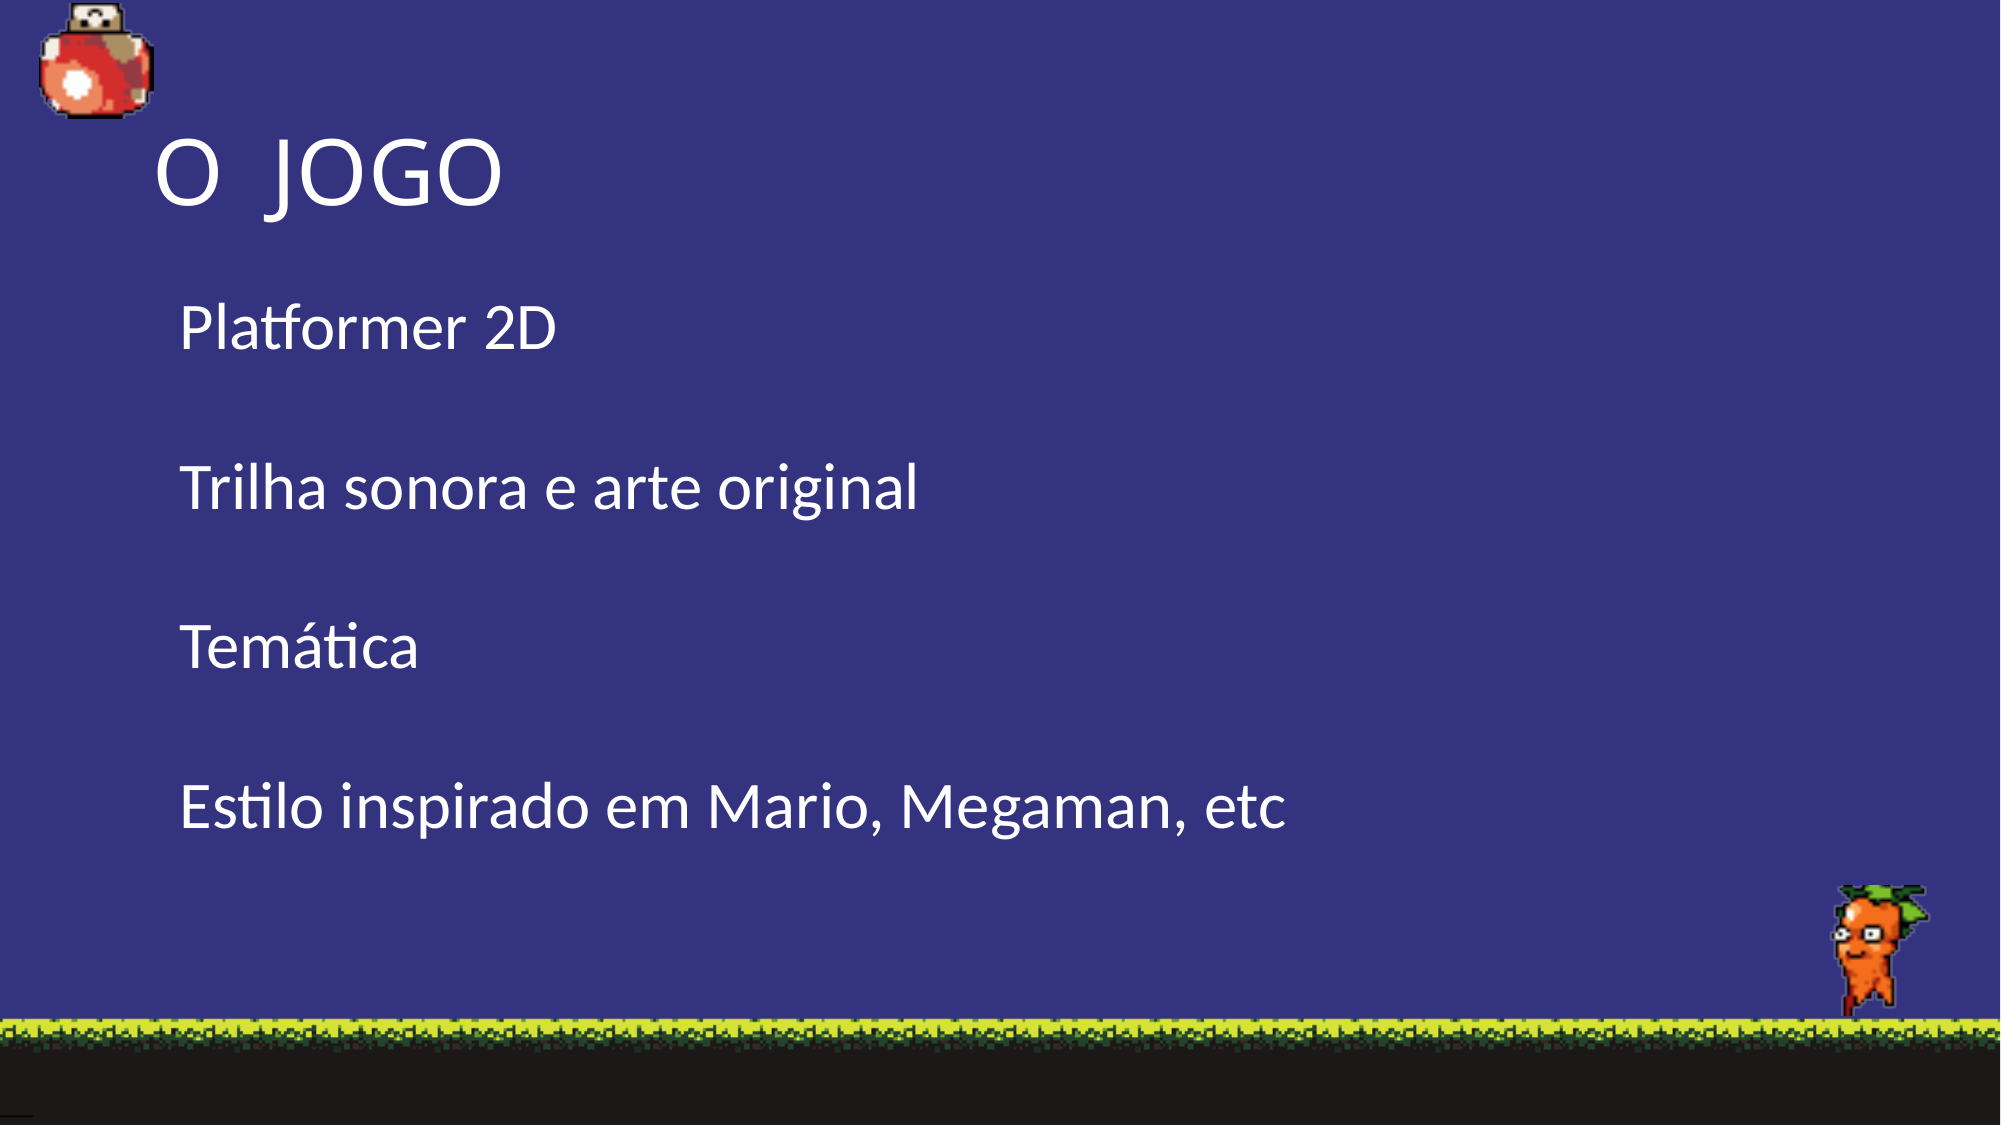

# O JOGO
Platformer 2D
Trilha sonora e arte original
Temática
Estilo inspirado em Mario, Megaman, etc